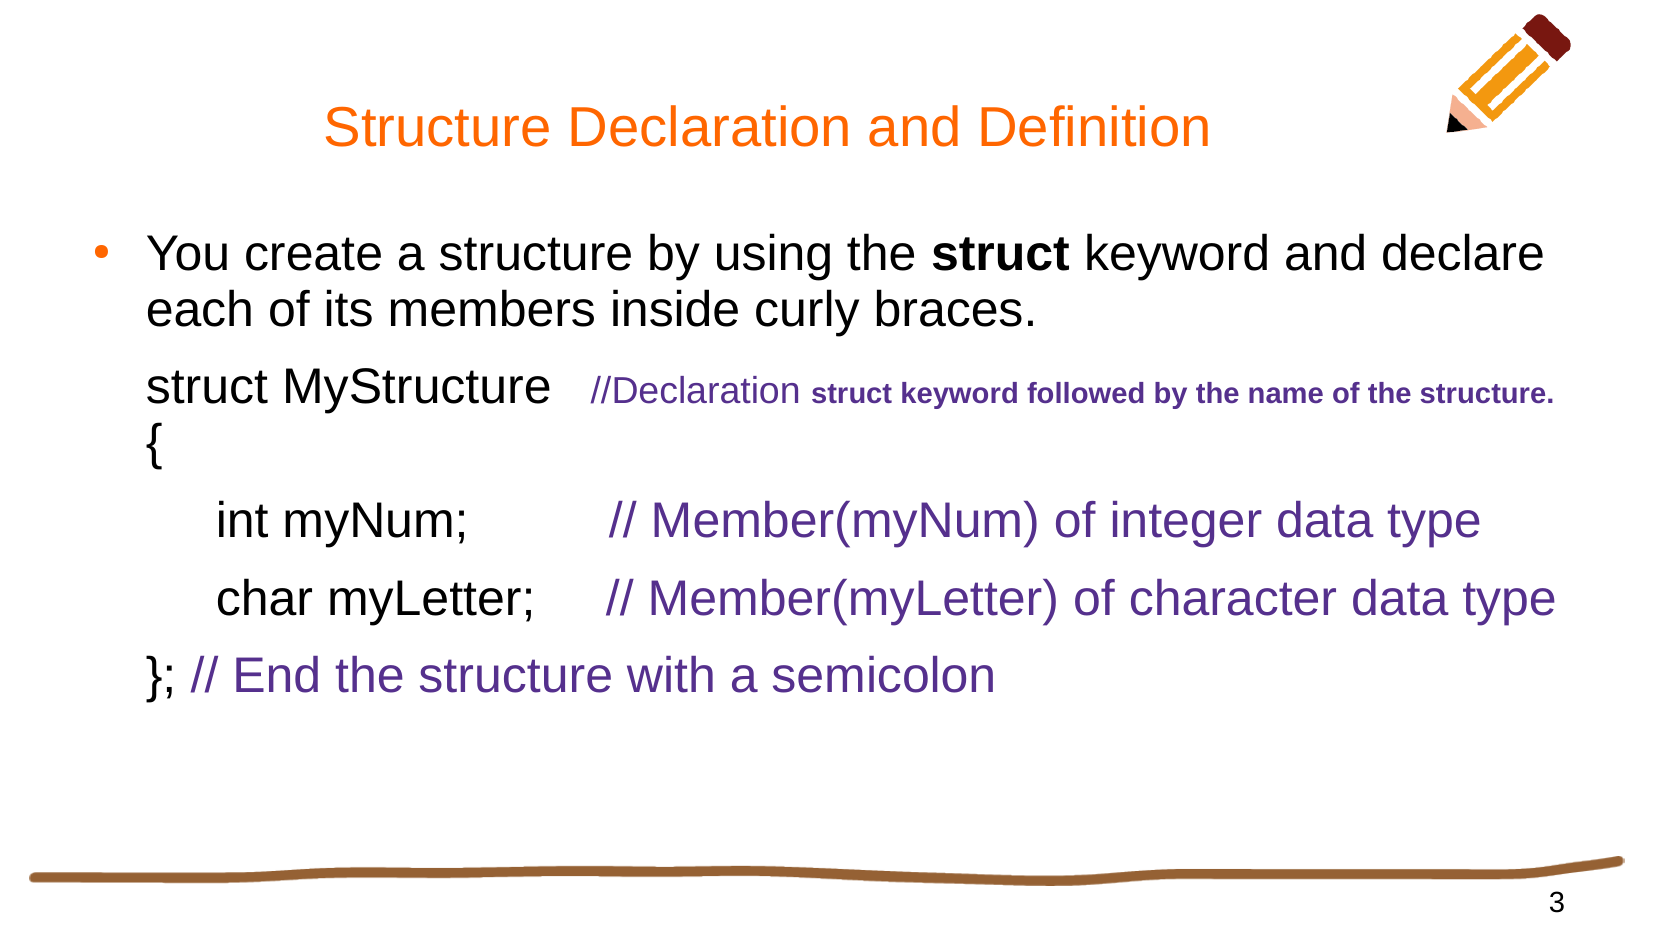

# Structure Declaration and Definition
You create a structure by using the struct keyword and declare each of its members inside curly braces.
struct MyStructure //Declaration struct keyword followed by the name of the structure.
{
 int myNum; // Member(myNum) of integer data type
 char myLetter; // Member(myLetter) of character data type
}; // End the structure with a semicolon
3